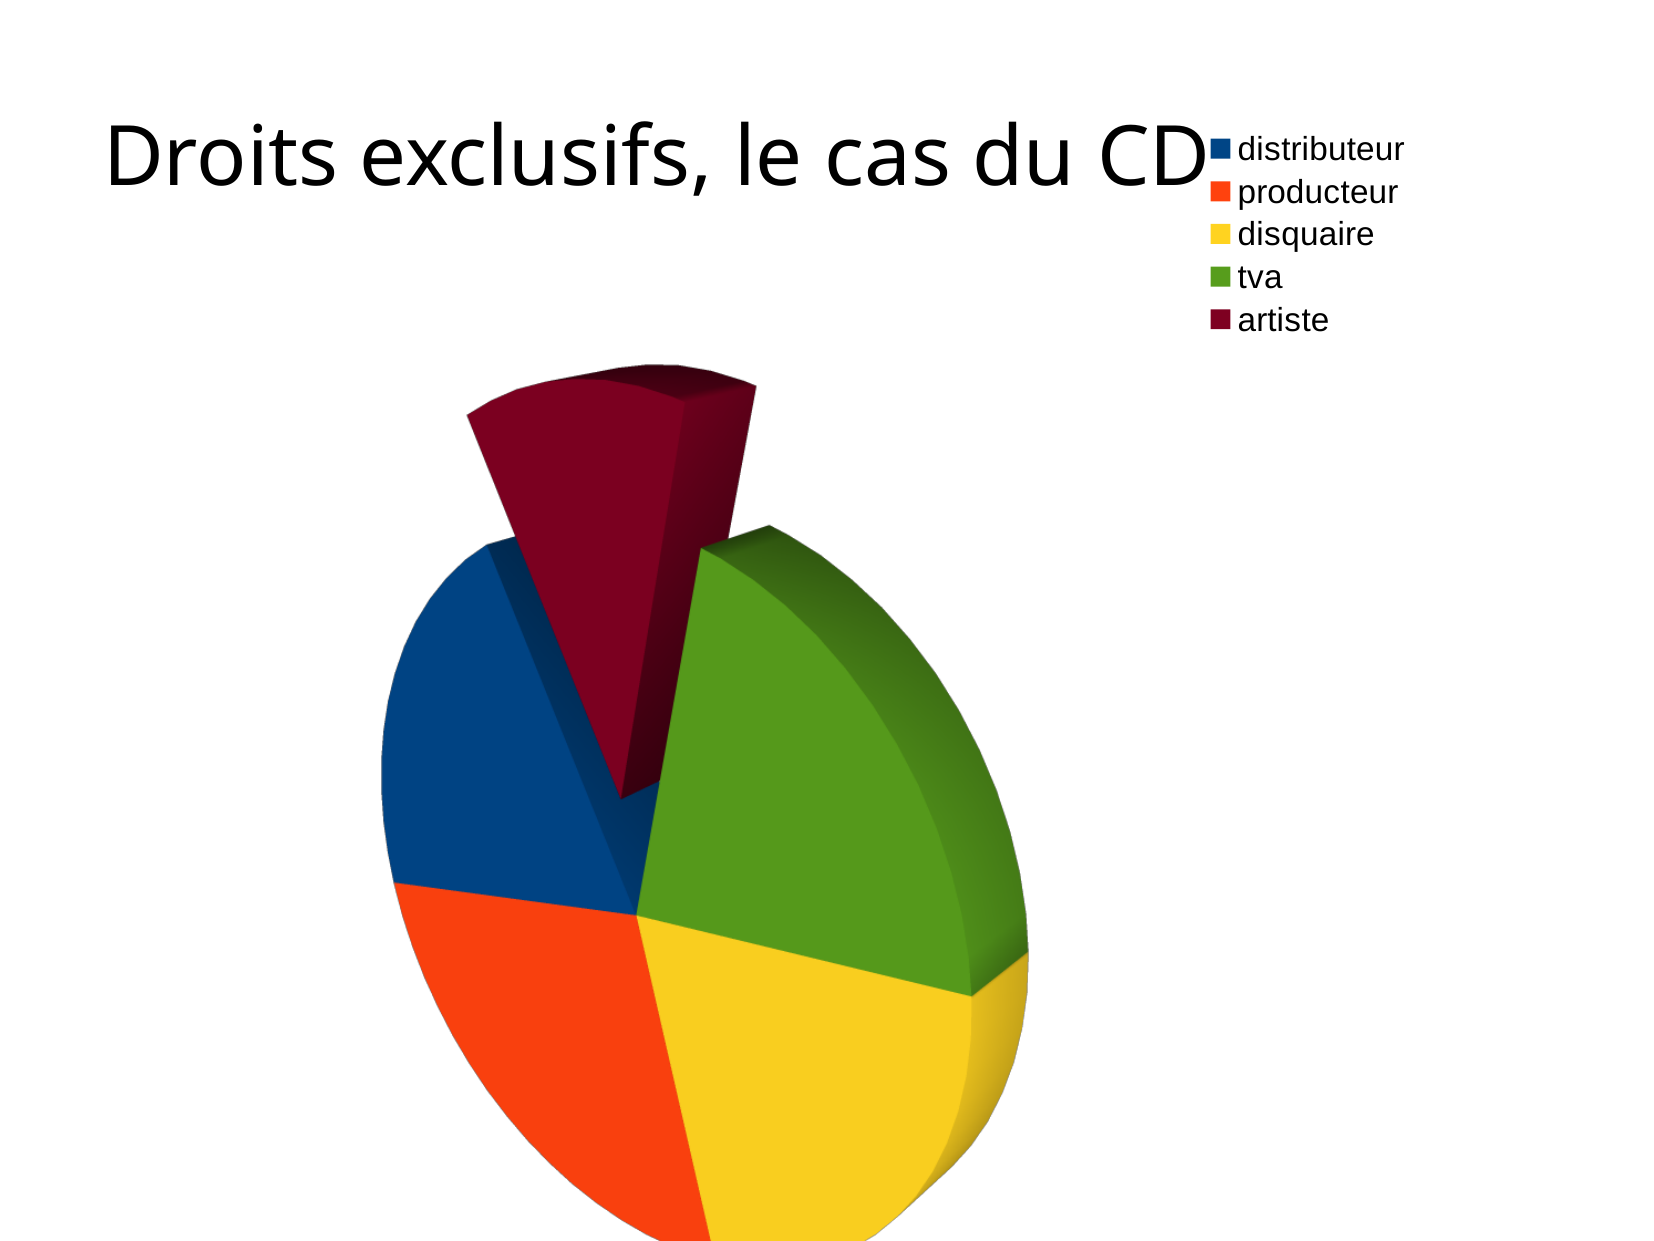

[unsupported chart]
Droits exclusifs, le cas du CD